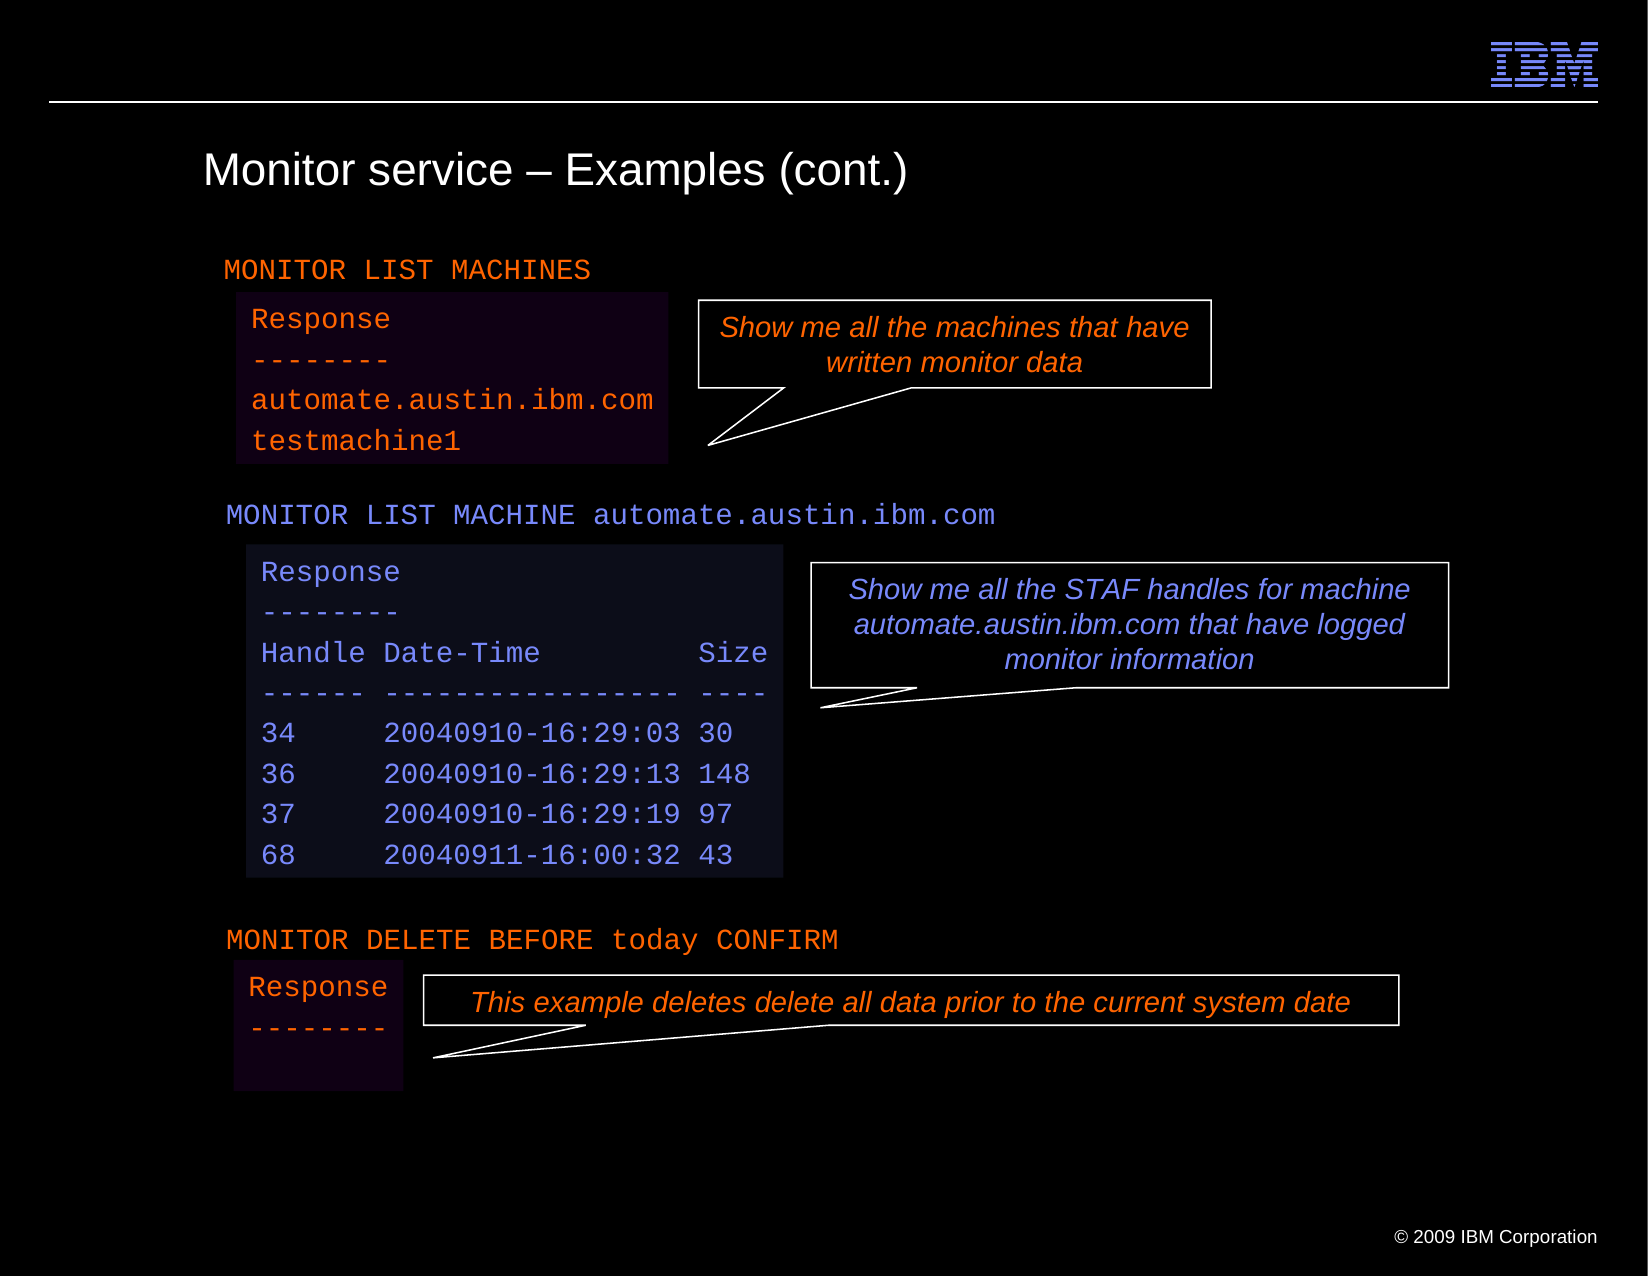

# Monitor service – Examples (cont.)
MONITOR LIST MACHINES
Response
--------
automate.austin.ibm.com
testmachine1
Show me all the machines that have written monitor data
MONITOR LIST MACHINE automate.austin.ibm.com
Response
--------
Handle Date-Time Size
------ ----------------- ----
34 20040910-16:29:03 30
36 20040910-16:29:13 148
37 20040910-16:29:19 97
68 20040911-16:00:32 43
Show me all the STAF handles for machine automate.austin.ibm.com that have logged monitor information
MONITOR DELETE BEFORE today CONFIRM
Response
--------
This example deletes delete all data prior to the current system date